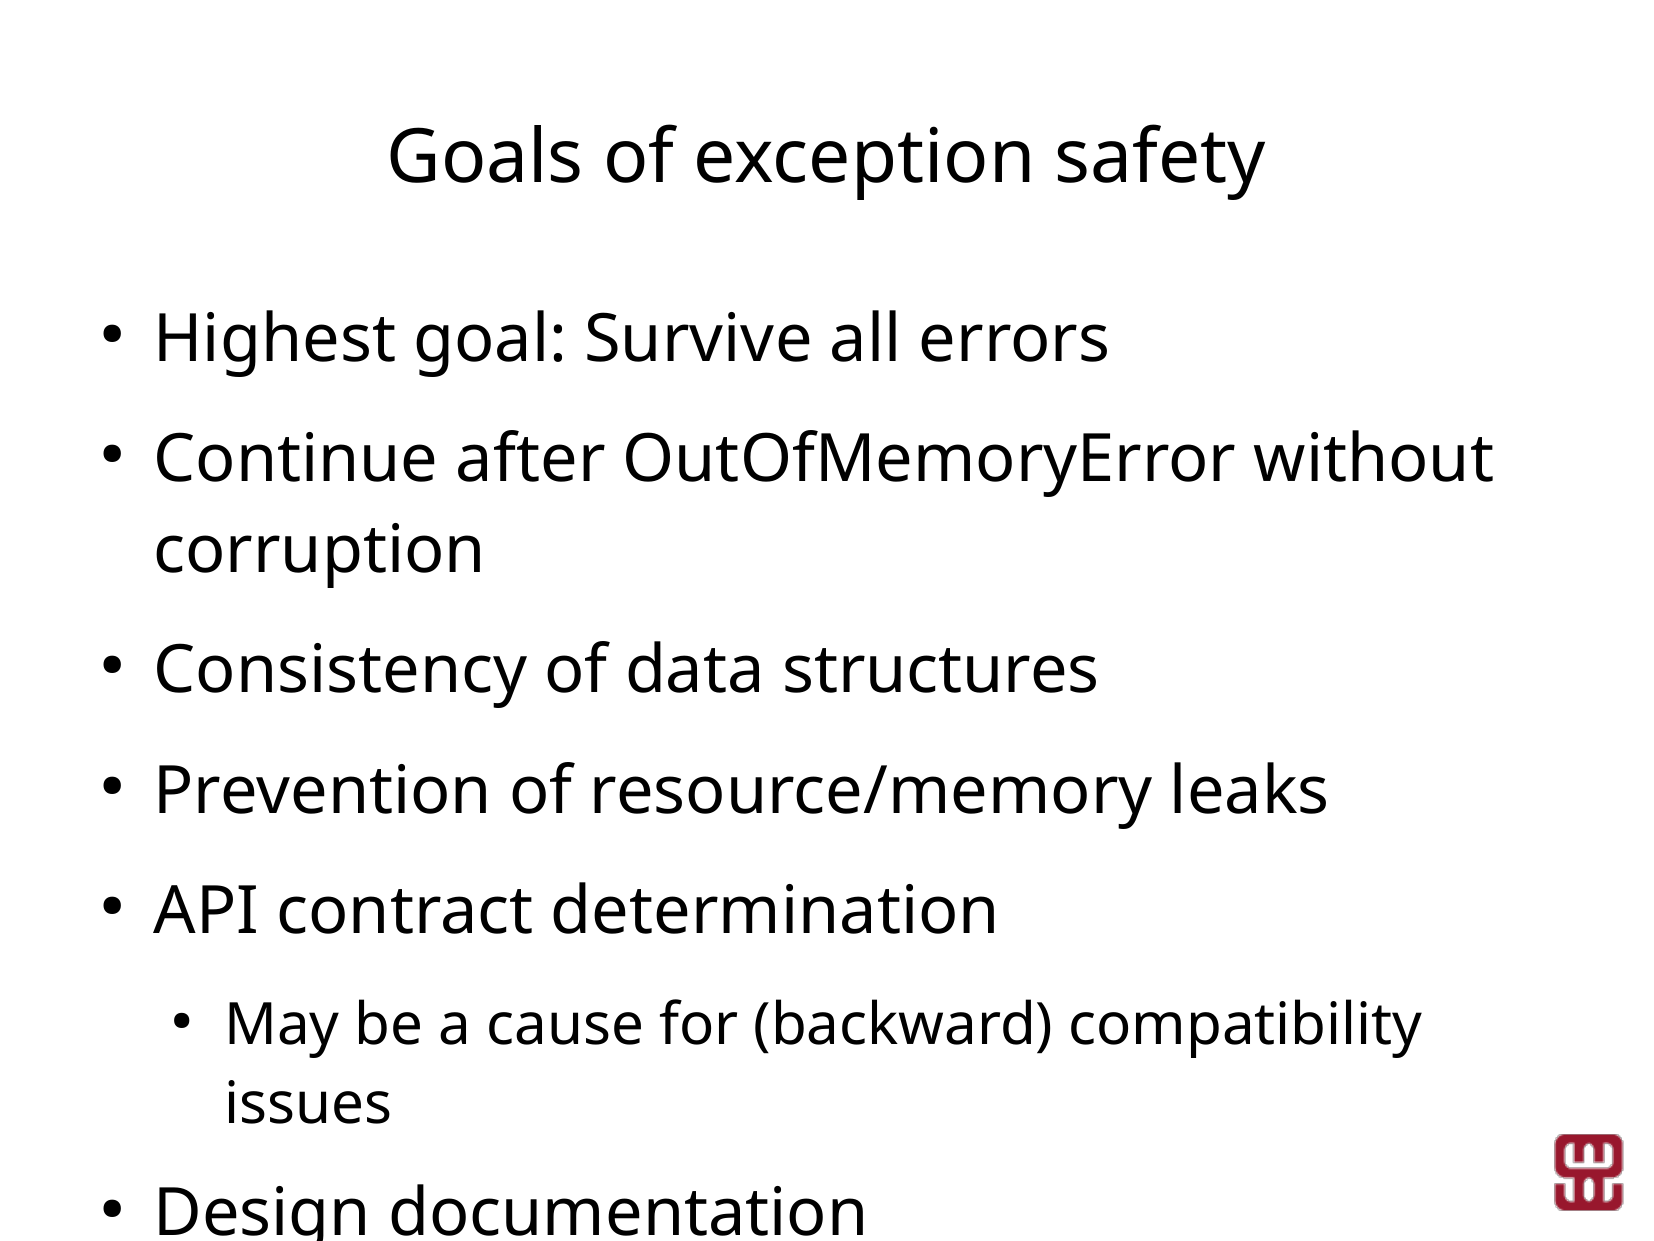

# Goals of exception safety
Highest goal: Survive all errors
Continue after OutOfMemoryError without corruption
Consistency of data structures
Prevention of resource/memory leaks
API contract determination
May be a cause for (backward) compatibility issues
Design documentation